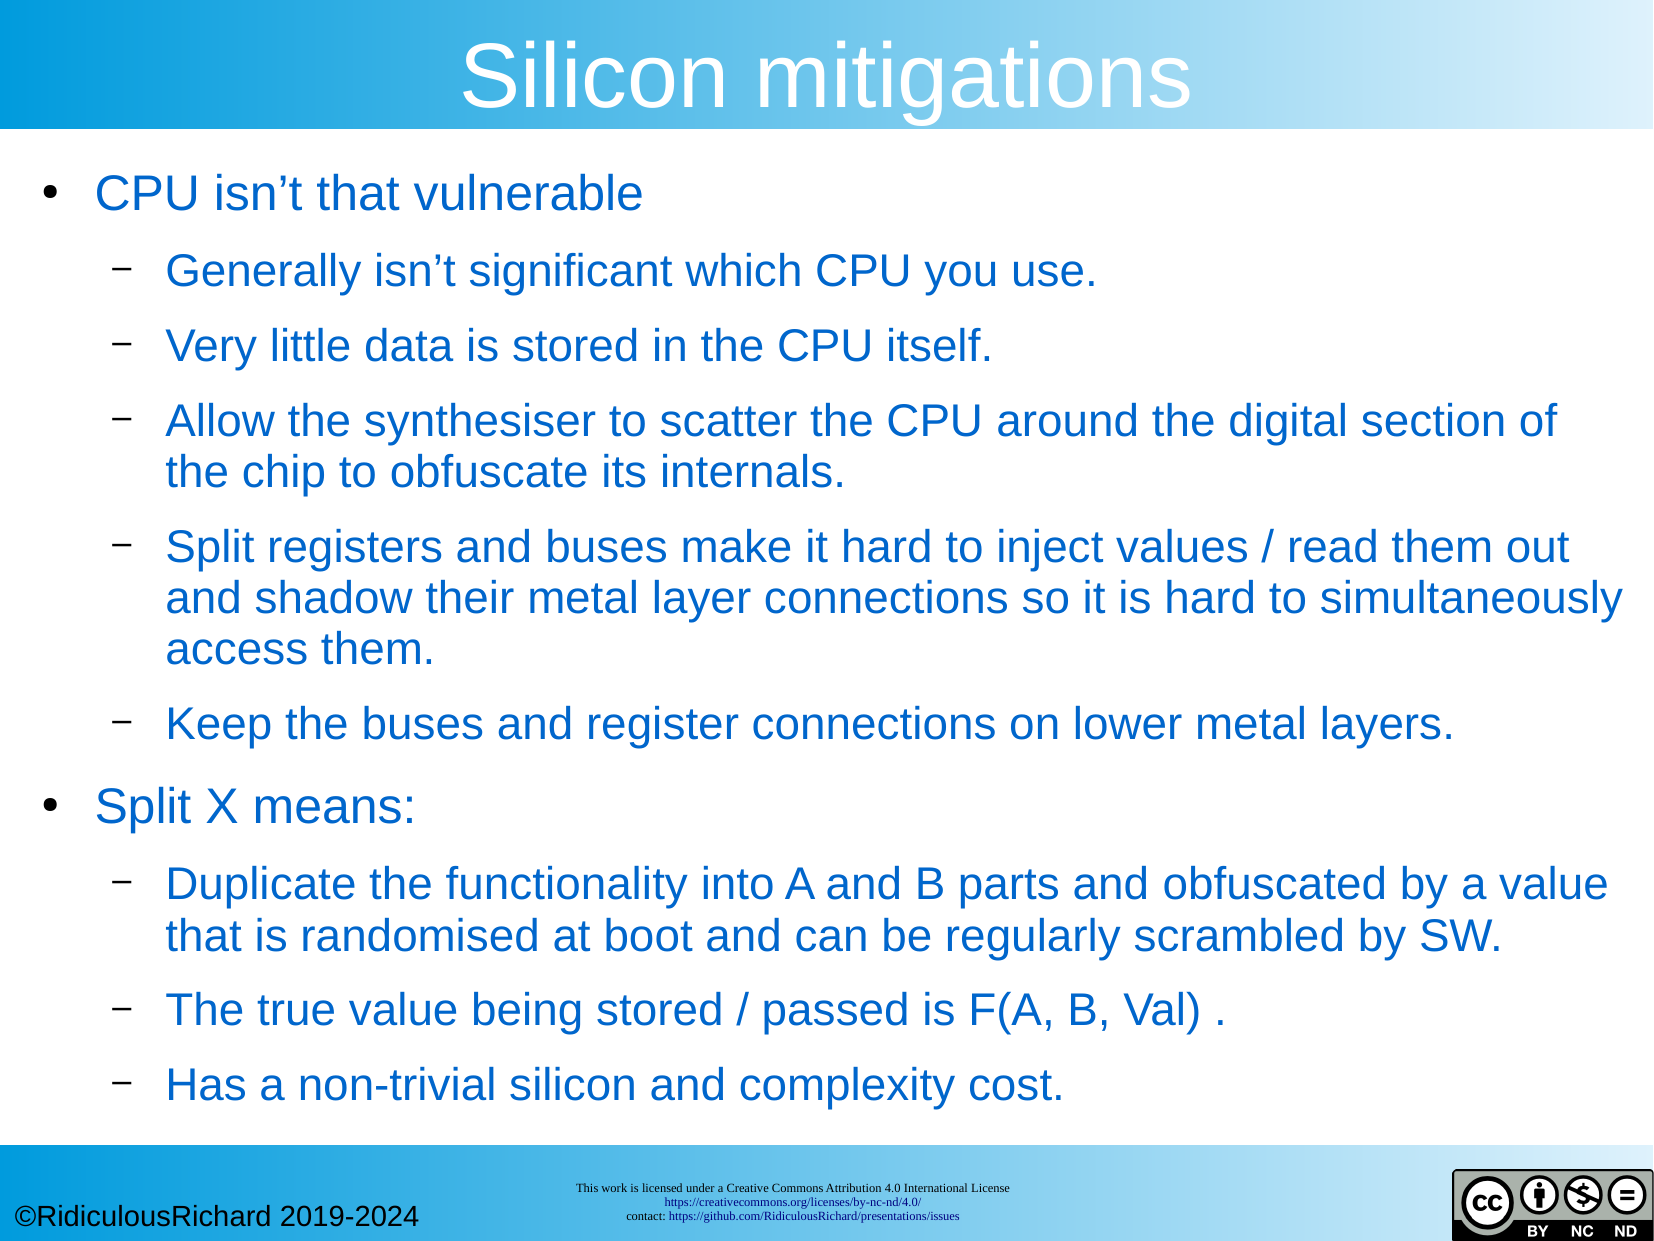

# Silicon mitigations
CPU isn’t that vulnerable
Generally isn’t significant which CPU you use.
Very little data is stored in the CPU itself.
Allow the synthesiser to scatter the CPU around the digital section of the chip to obfuscate its internals.
Split registers and buses make it hard to inject values / read them out and shadow their metal layer connections so it is hard to simultaneously access them.
Keep the buses and register connections on lower metal layers.
Split X means:
Duplicate the functionality into A and B parts and obfuscated by a value that is randomised at boot and can be regularly scrambled by SW.
The true value being stored / passed is F(A, B, Val) .
Has a non-trivial silicon and complexity cost.